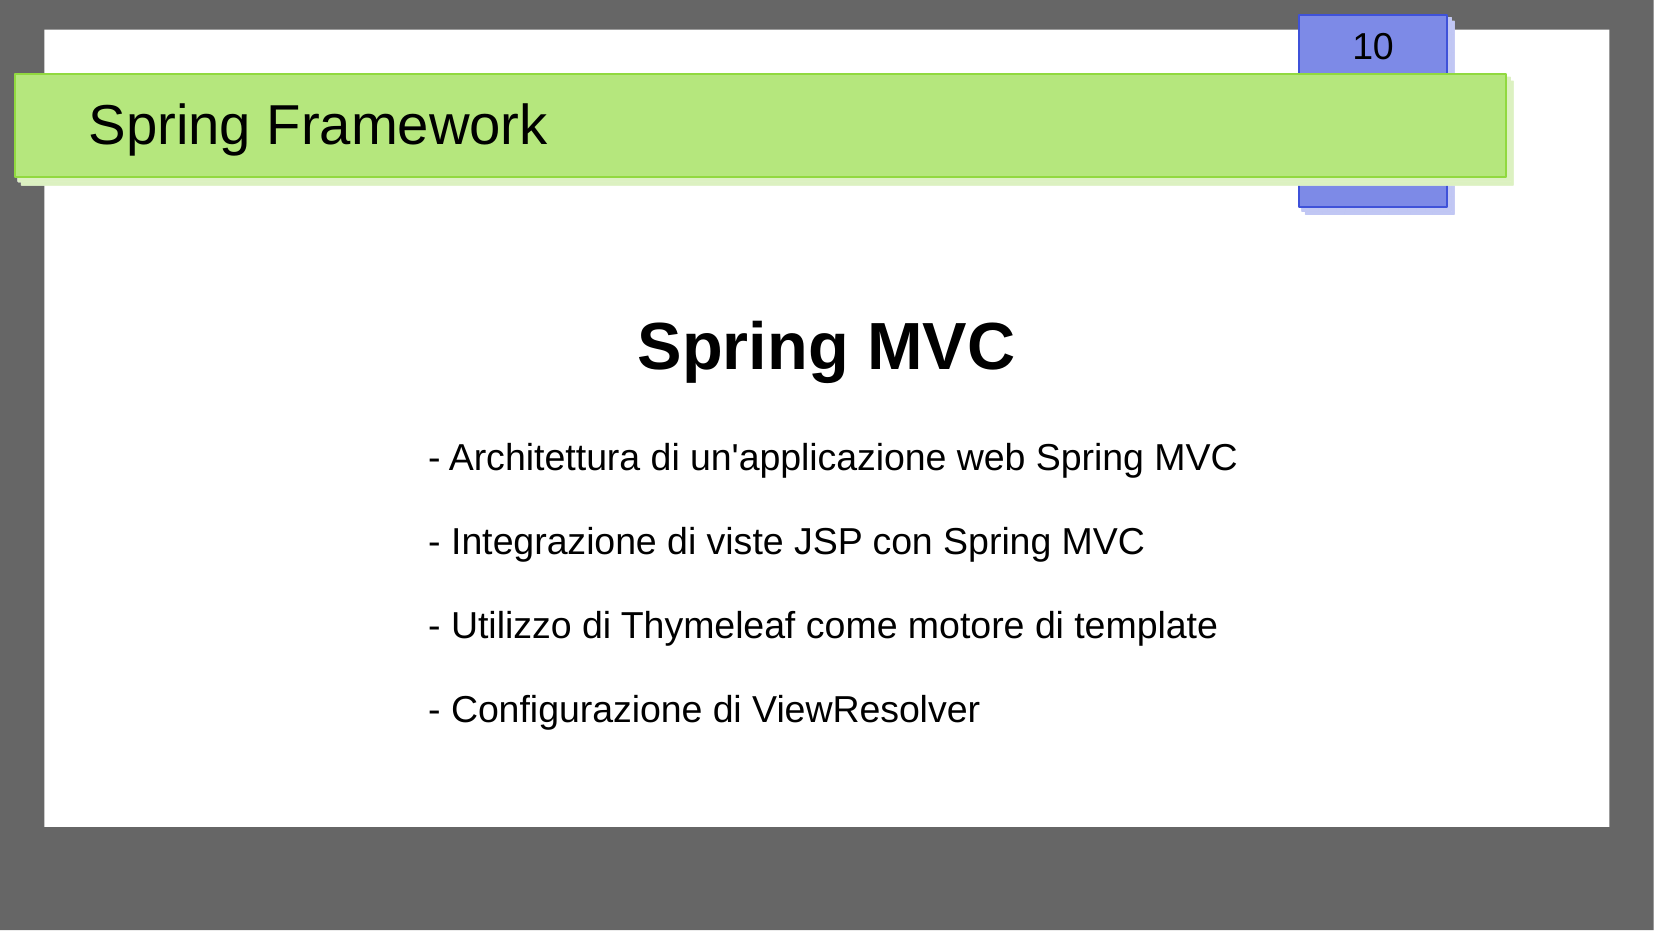

# Spring Framework
Spring MVC
- Architettura di un'applicazione web Spring MVC
- Integrazione di viste JSP con Spring MVC
- Utilizzo di Thymeleaf come motore di template
- Configurazione di ViewResolver